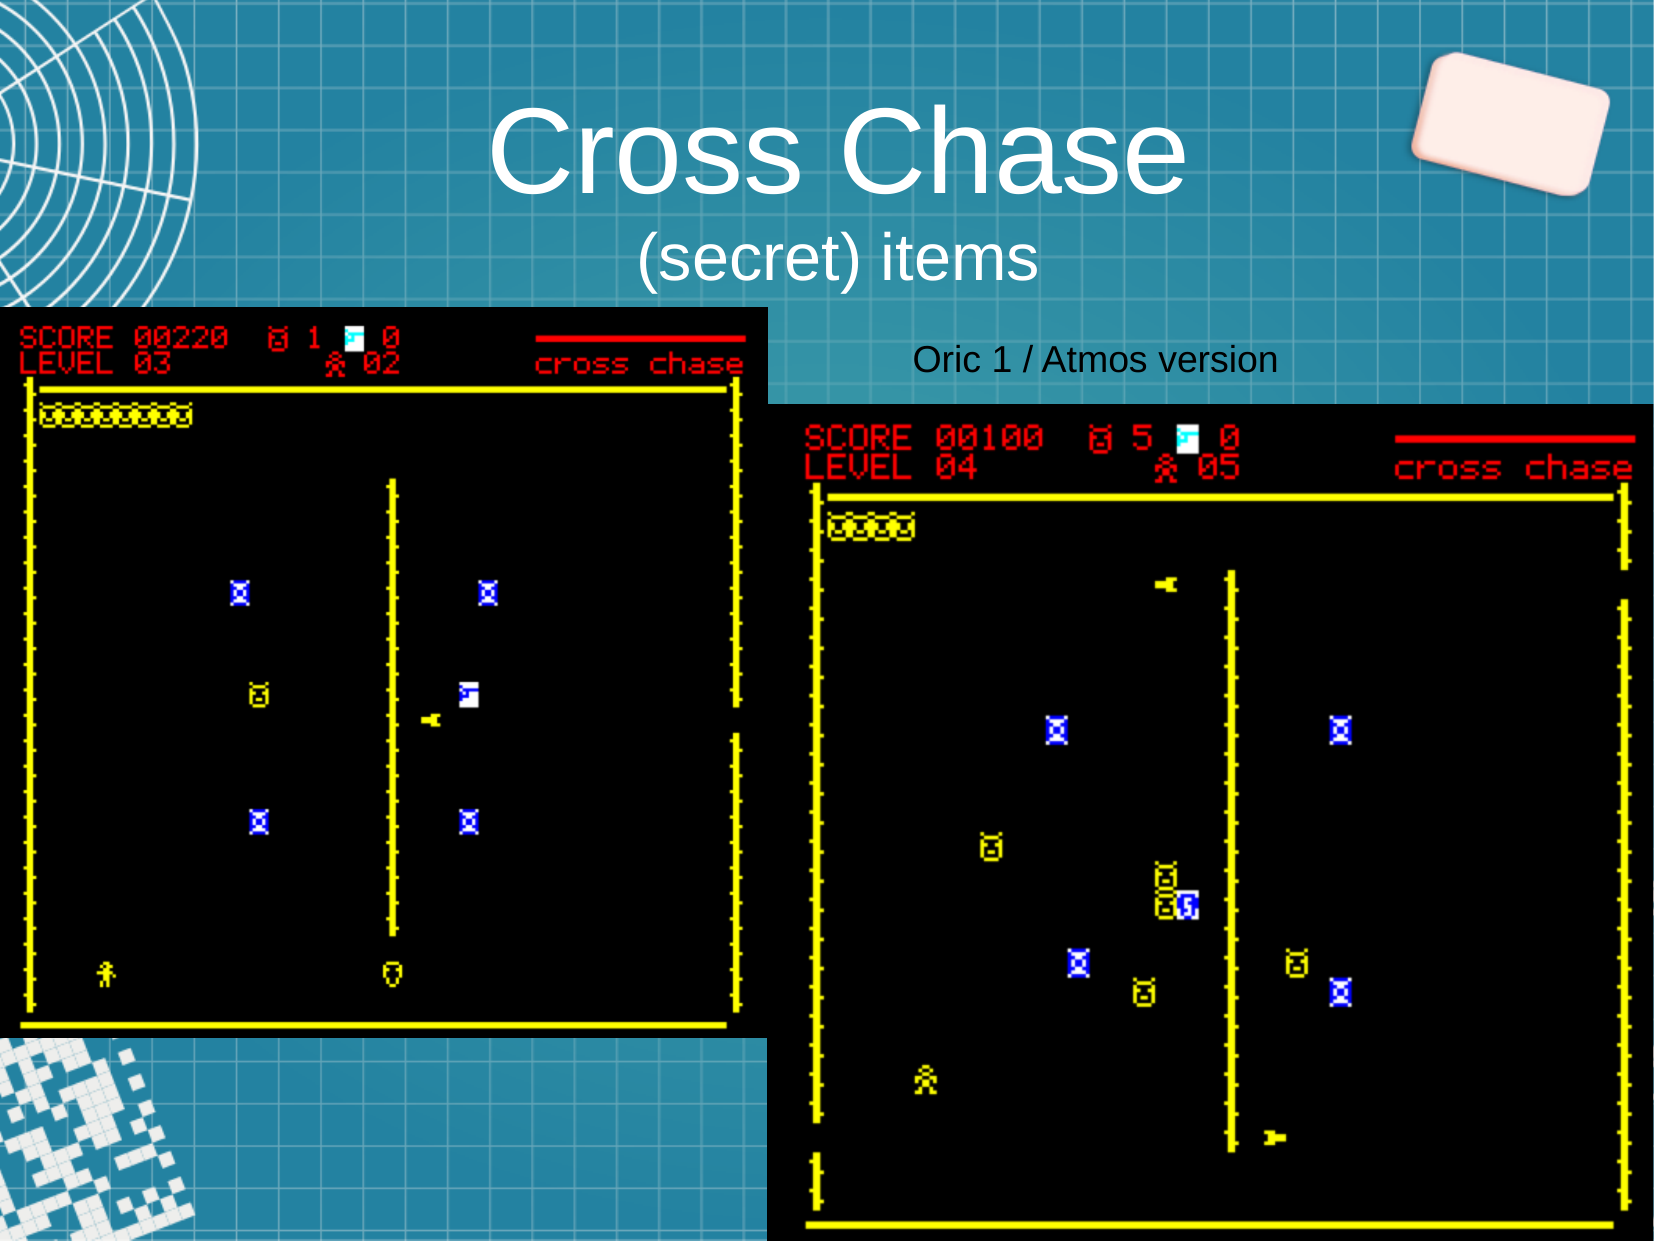

# Cross Chase (secret) items
Oric 1 / Atmos version